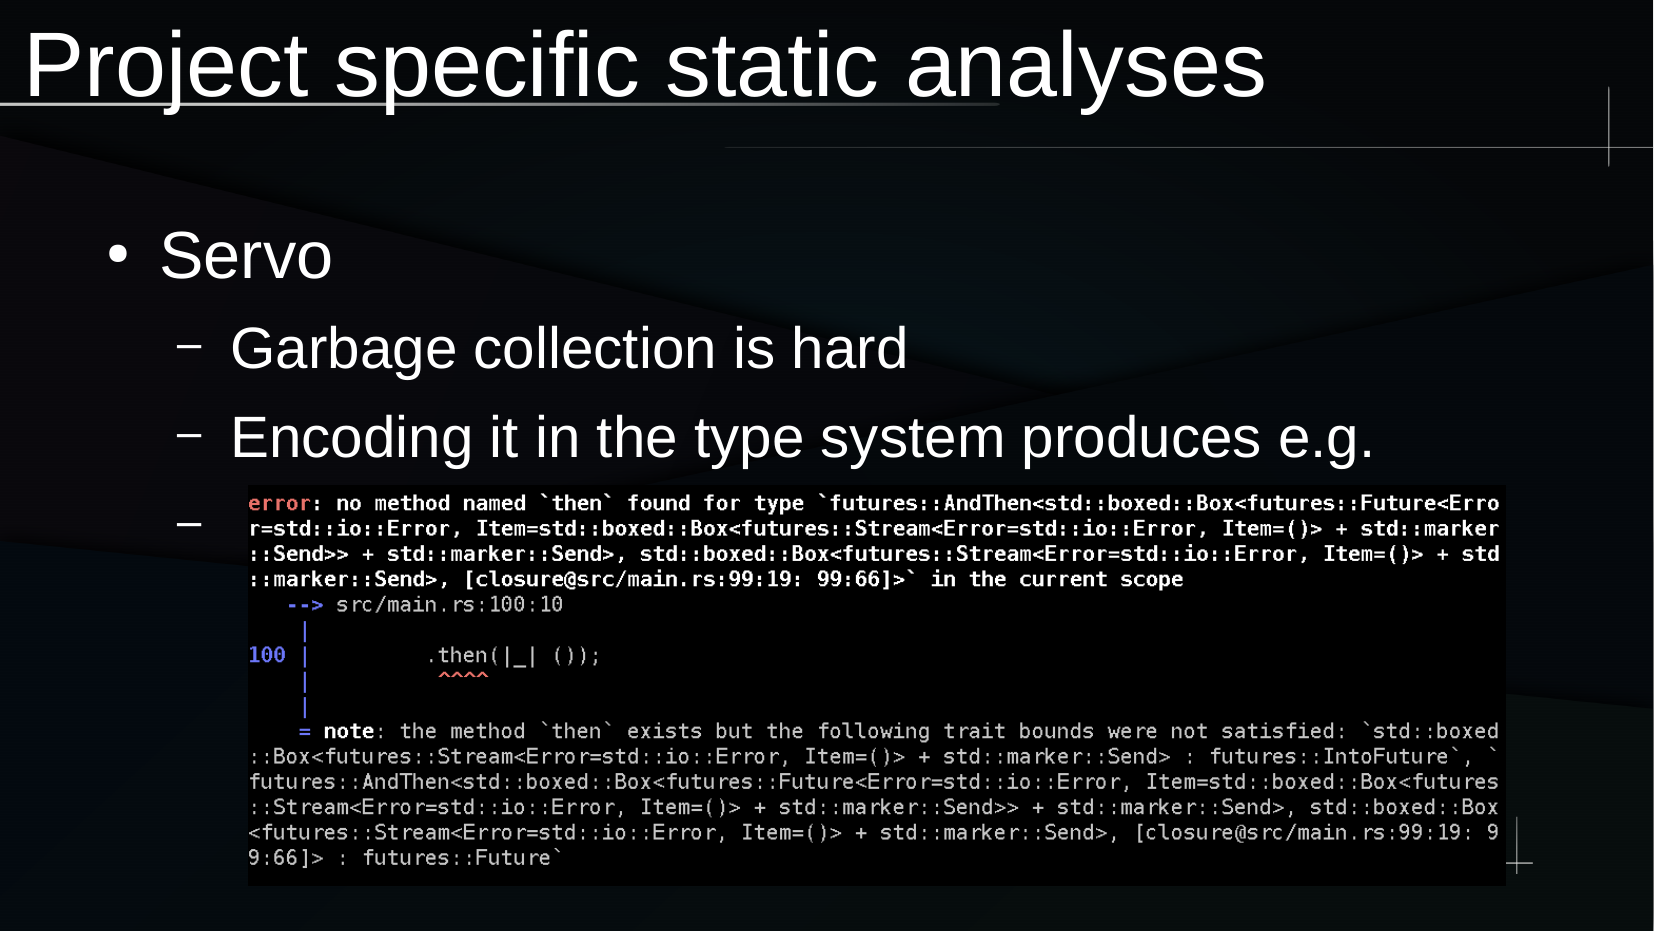

# Project specific static analyses
Servo
Garbage collection is hard
Encoding it in the type system produces e.g.